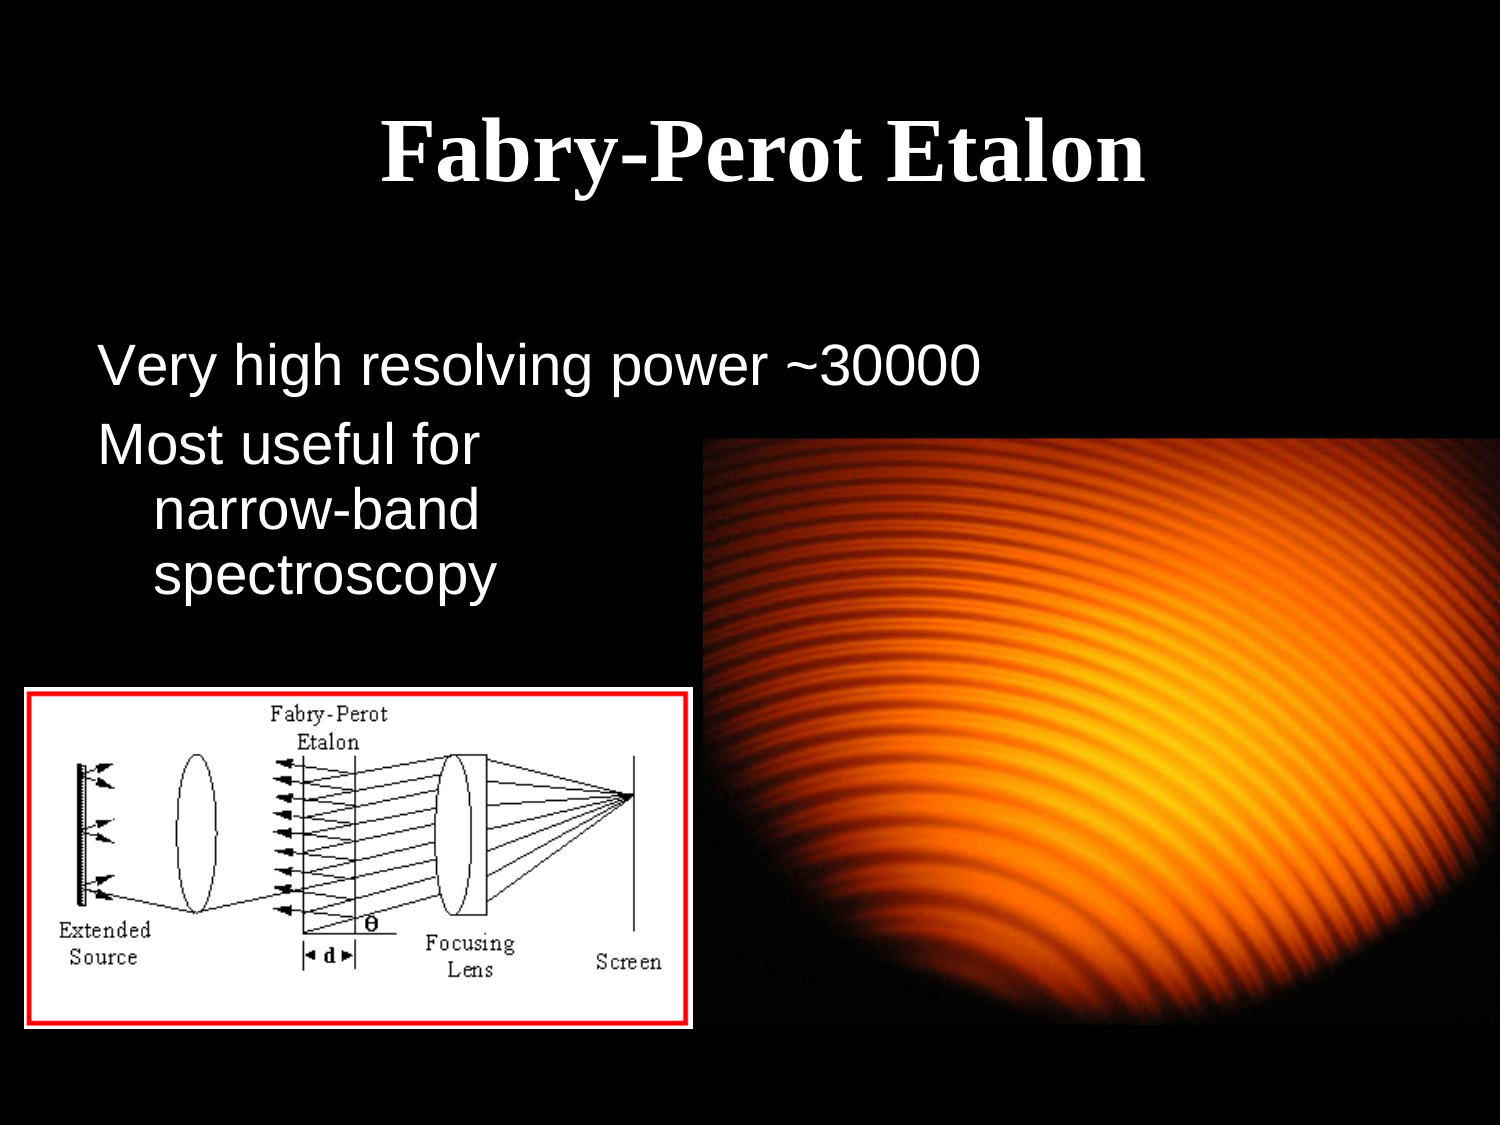

# Fabry-Perot Etalon
Very high resolving power ~30000
Most useful for
narrow-band
spectroscopy